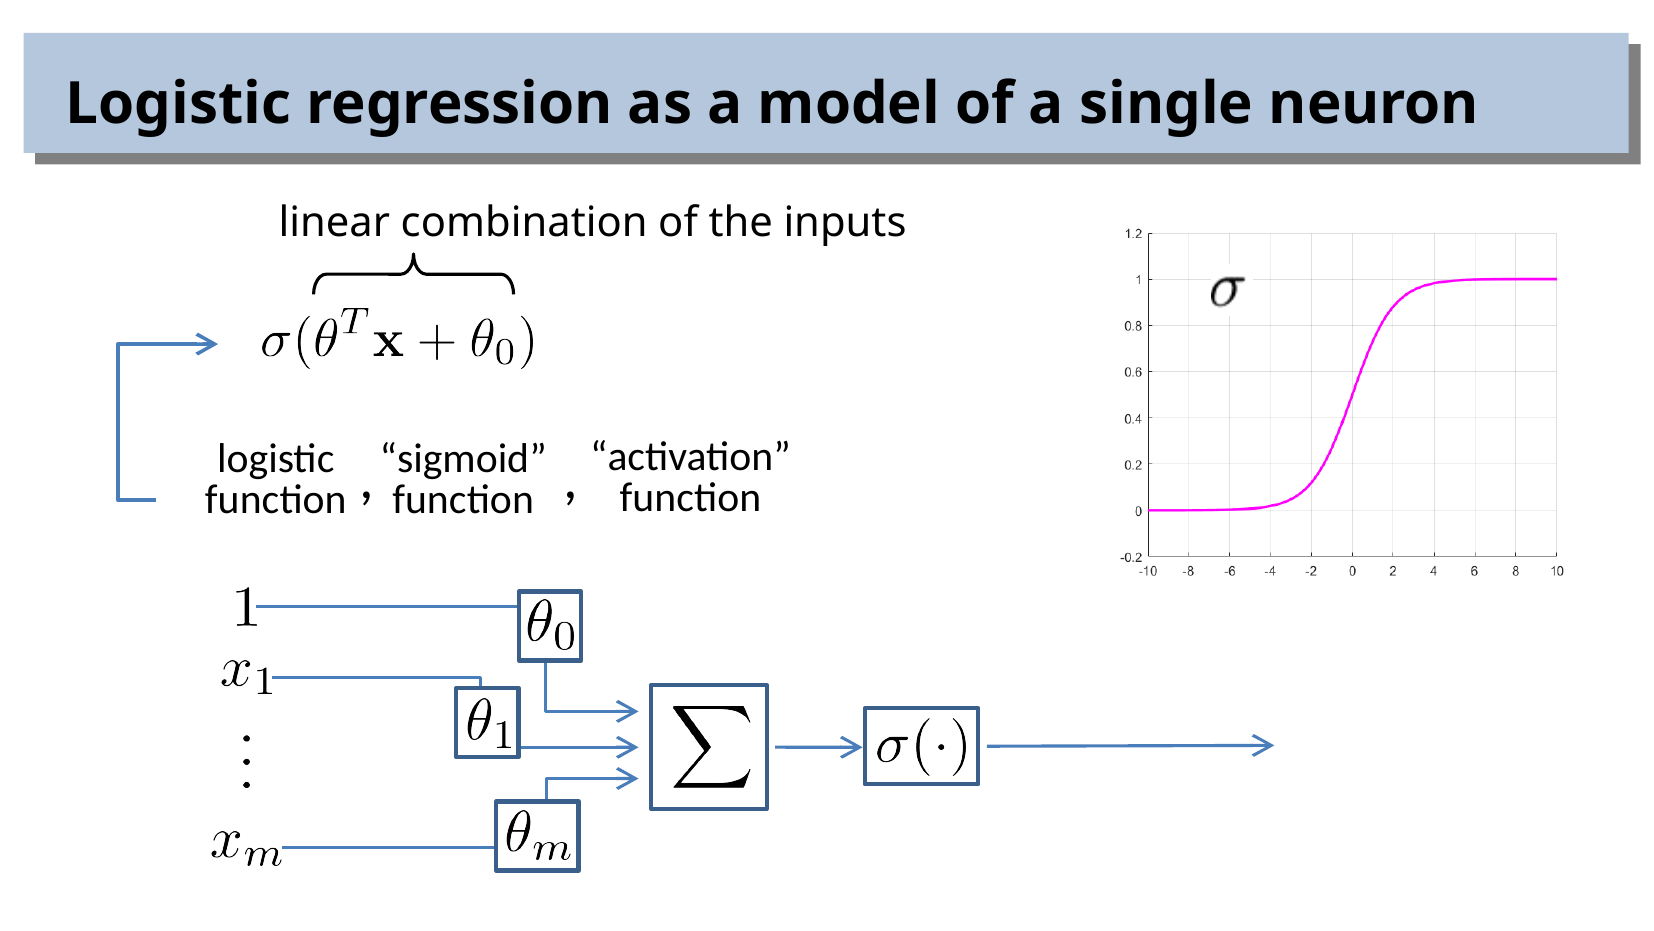

Logistic regression as a model of a single neuron
linear combination of the inputs
“activation” function
logistic function
“sigmoid” function
,
,